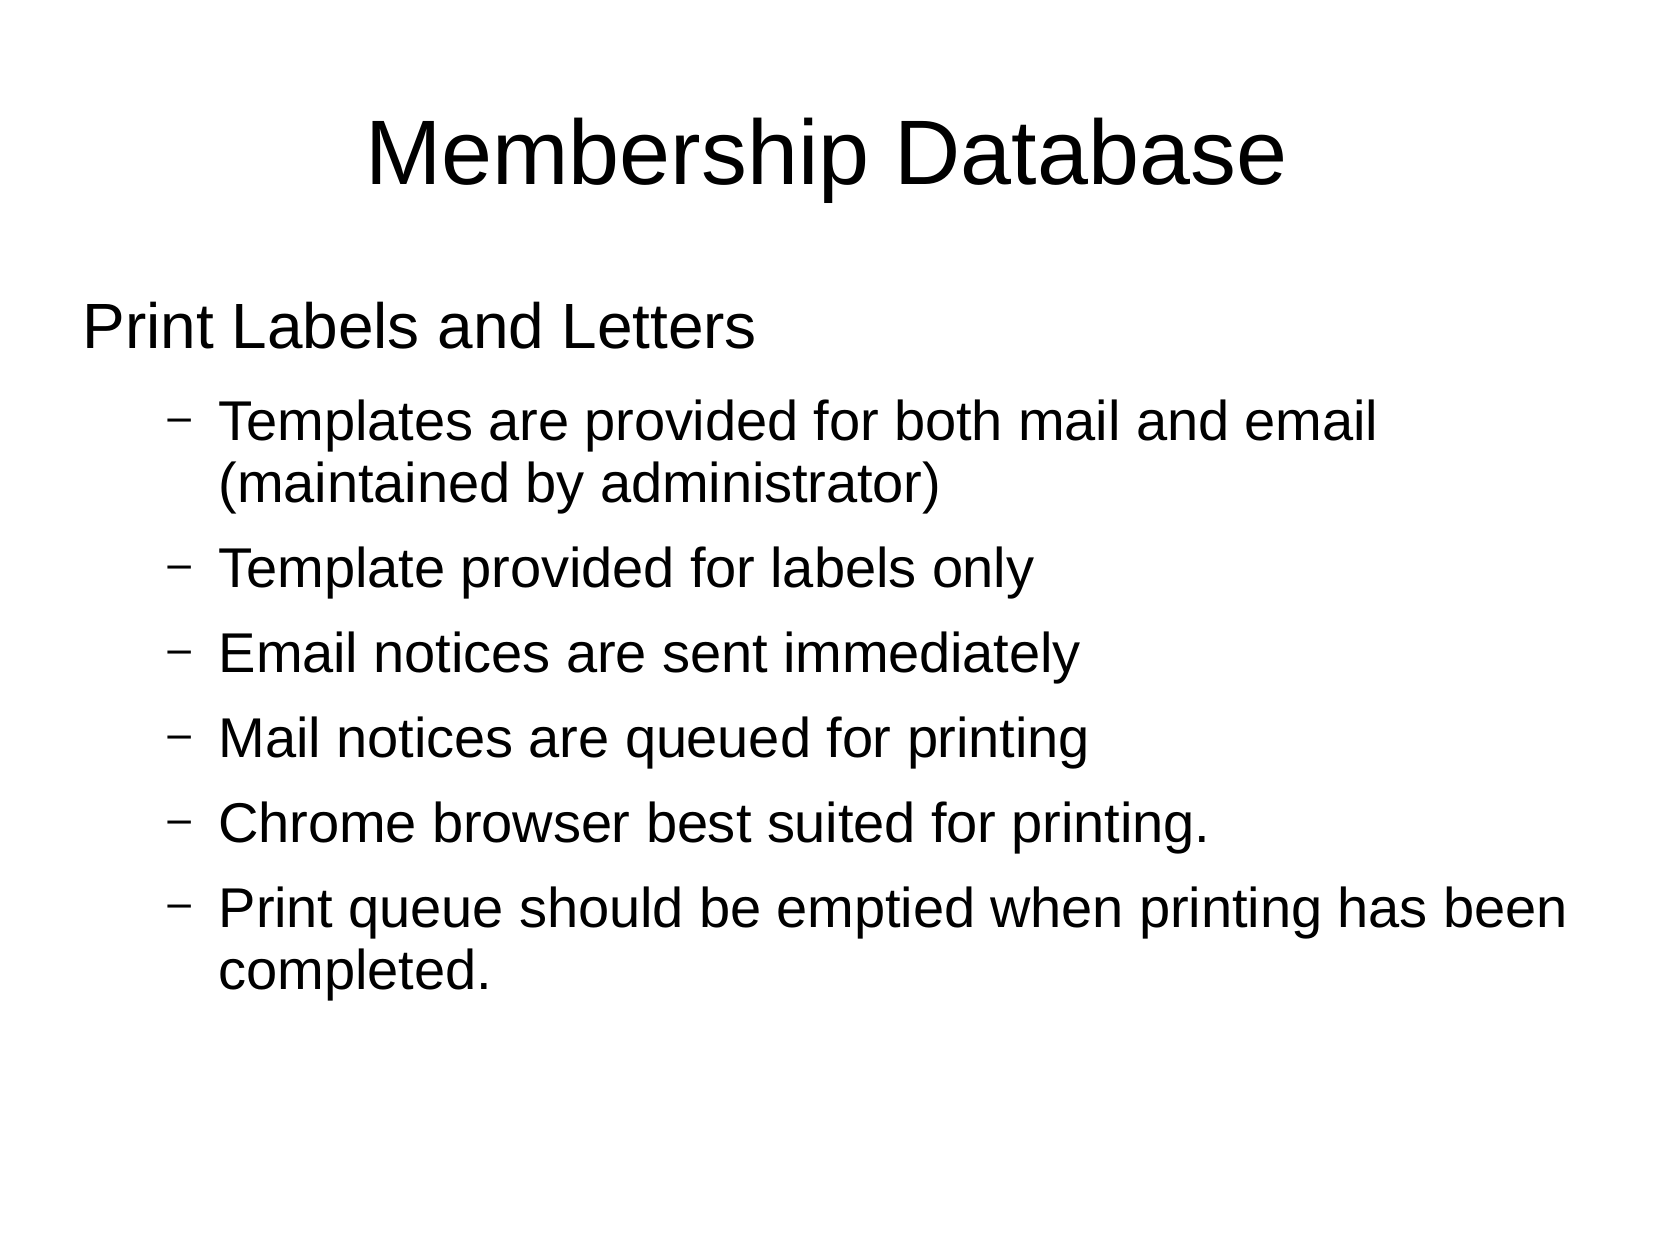

# Membership Database
Print Labels and Letters
Templates are provided for both mail and email (maintained by administrator)
Template provided for labels only
Email notices are sent immediately
Mail notices are queued for printing
Chrome browser best suited for printing.
Print queue should be emptied when printing has been completed.